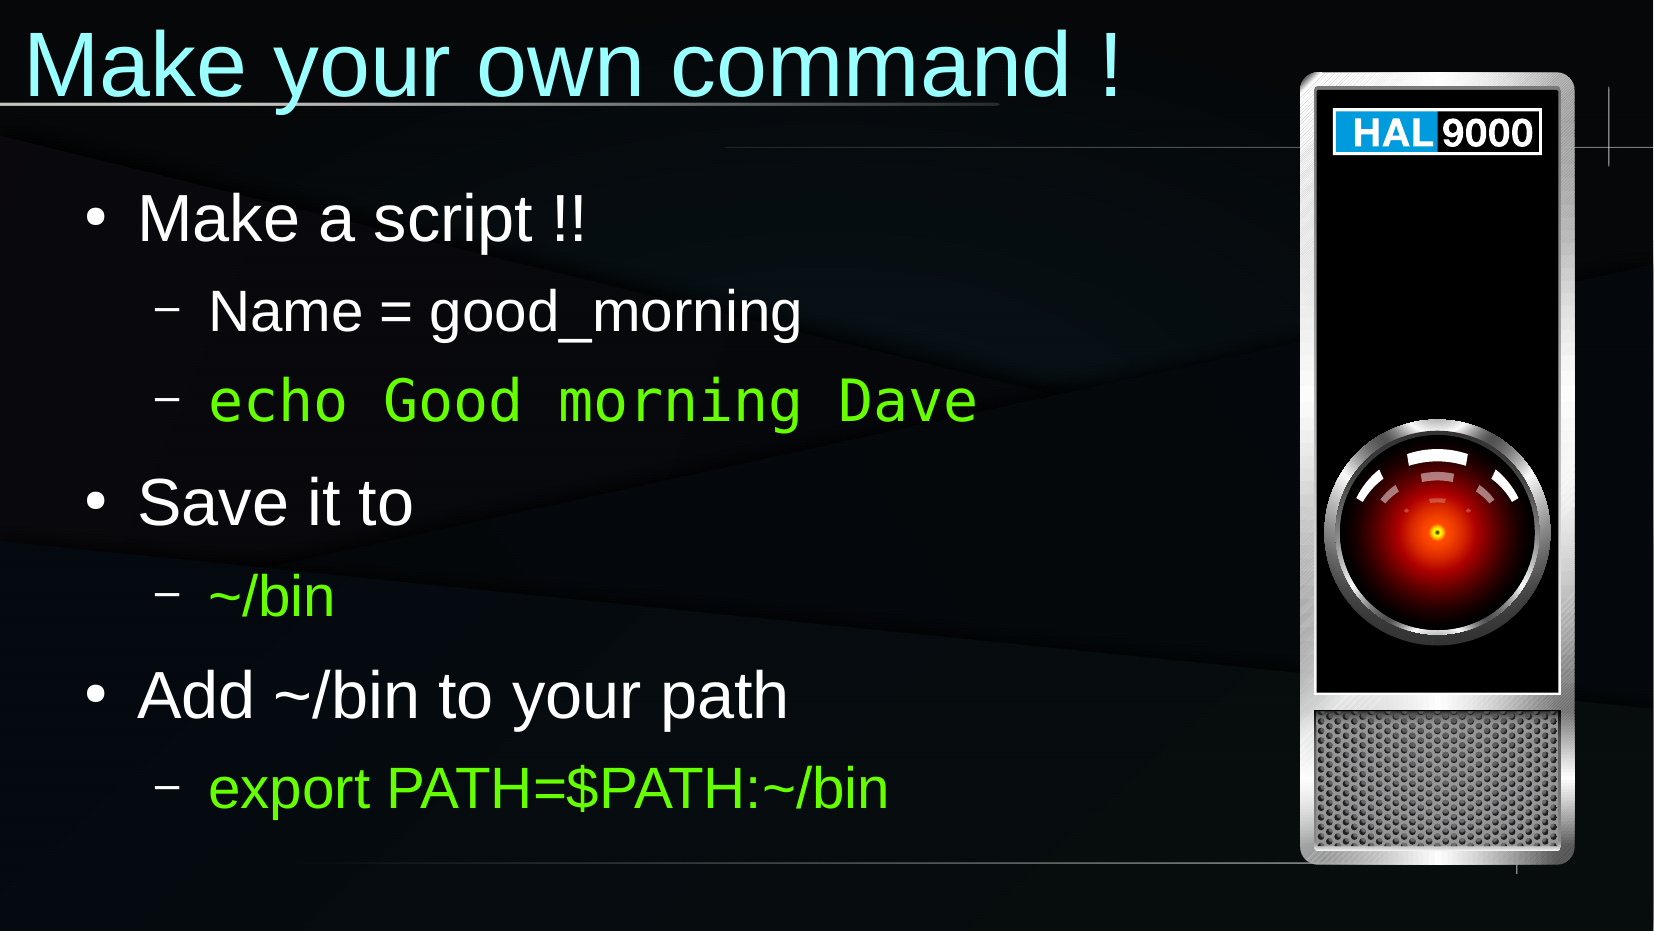

# Make your own command !
Make a script !!
Name = good_morning
echo Good morning Dave
Save it to
~/bin
Add ~/bin to your path
export PATH=$PATH:~/bin